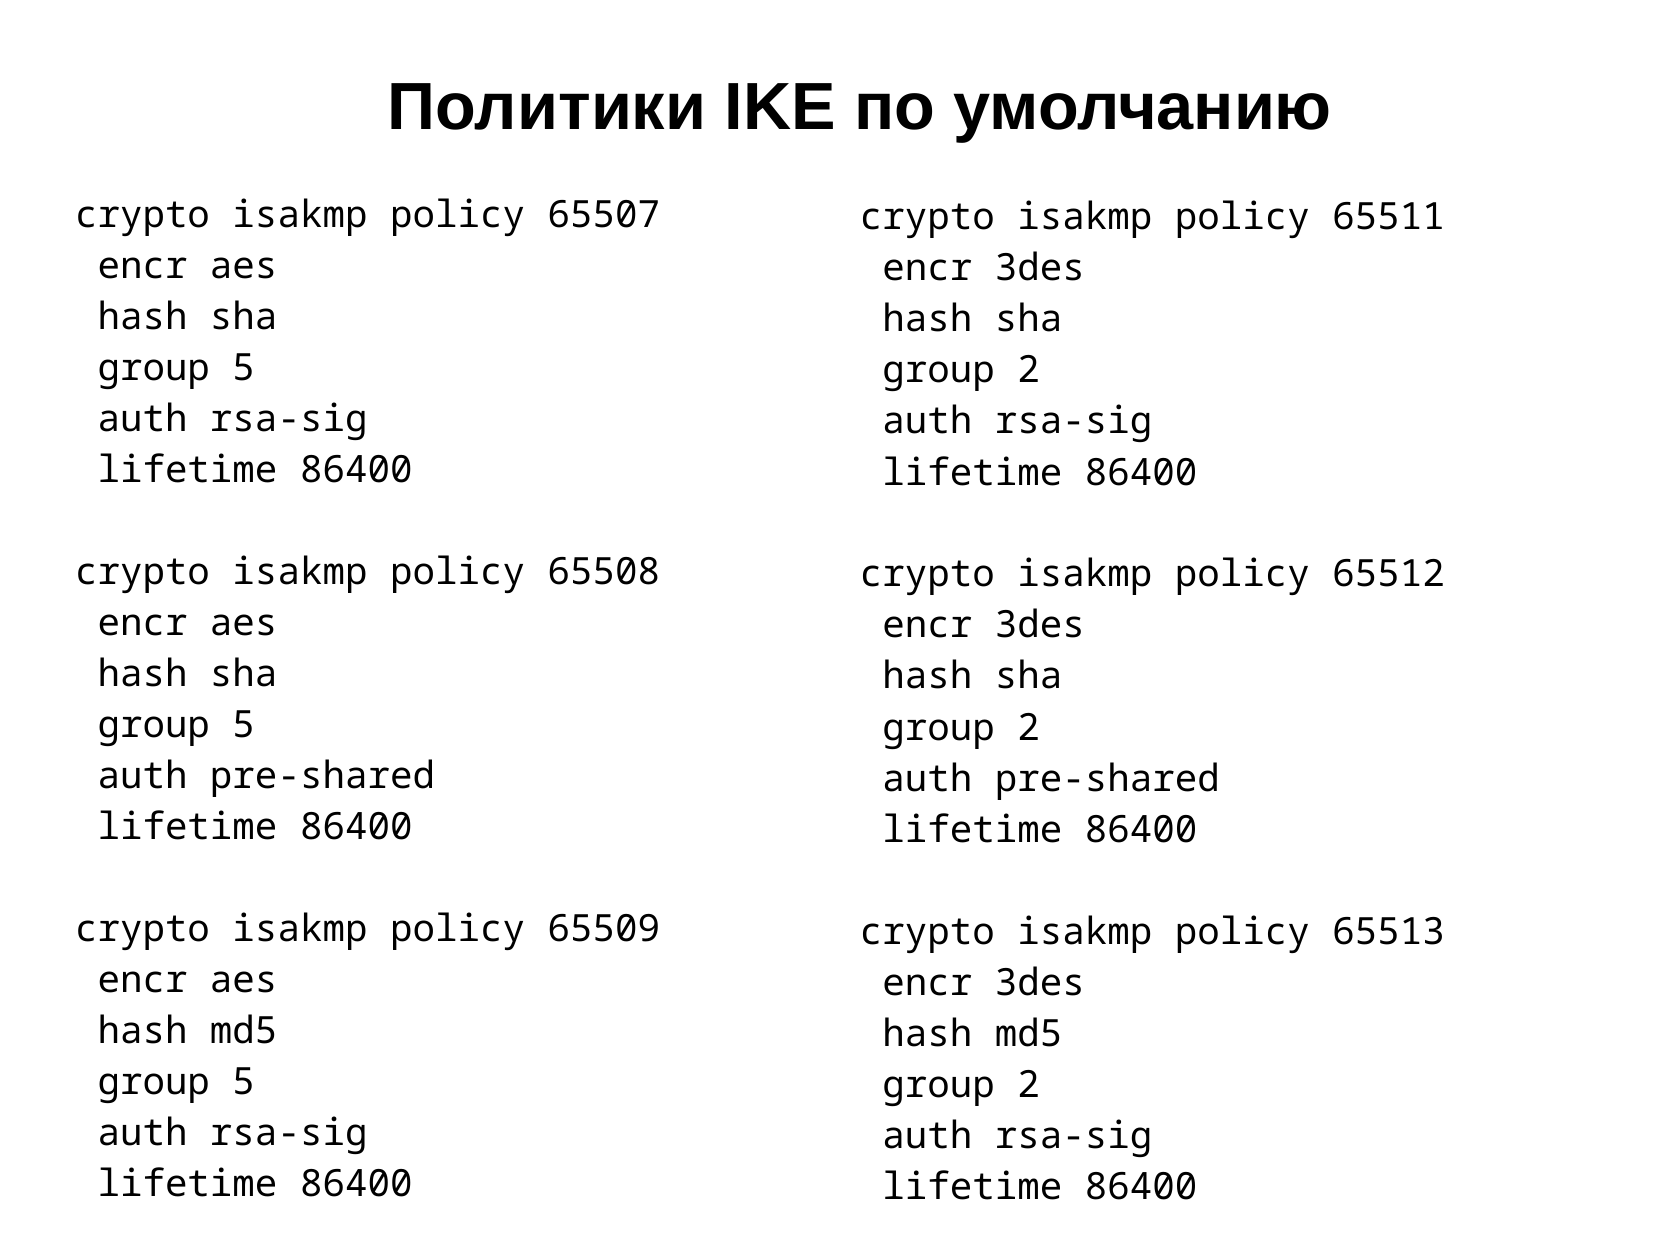

Политики IKE по умолчанию
# crypto isakmp policy 65507
 encr aes
 hash sha
 group 5
 auth rsa-sig
 lifetime 86400
crypto isakmp policy 65508
 encr aes
 hash sha
 group 5
 auth pre-shared
 lifetime 86400
crypto isakmp policy 65509
 encr aes
 hash md5
 group 5
 auth rsa-sig
 lifetime 86400
crypto isakmp policy 65510
 encr aes
 hash md5
 group 5
 auth pre-shared
 lifetime 86400
crypto isakmp policy 65511
 encr 3des
 hash sha
 group 2
 auth rsa-sig
 lifetime 86400
crypto isakmp policy 65512
 encr 3des
 hash sha
 group 2
 auth pre-shared
 lifetime 86400
crypto isakmp policy 65513
 encr 3des
 hash md5
 group 2
 auth rsa-sig
 lifetime 86400
crypto isakmp policy 65514
 encr 3des
 hash md5
 group 2
 auth pre-shared
 lifetime 86400